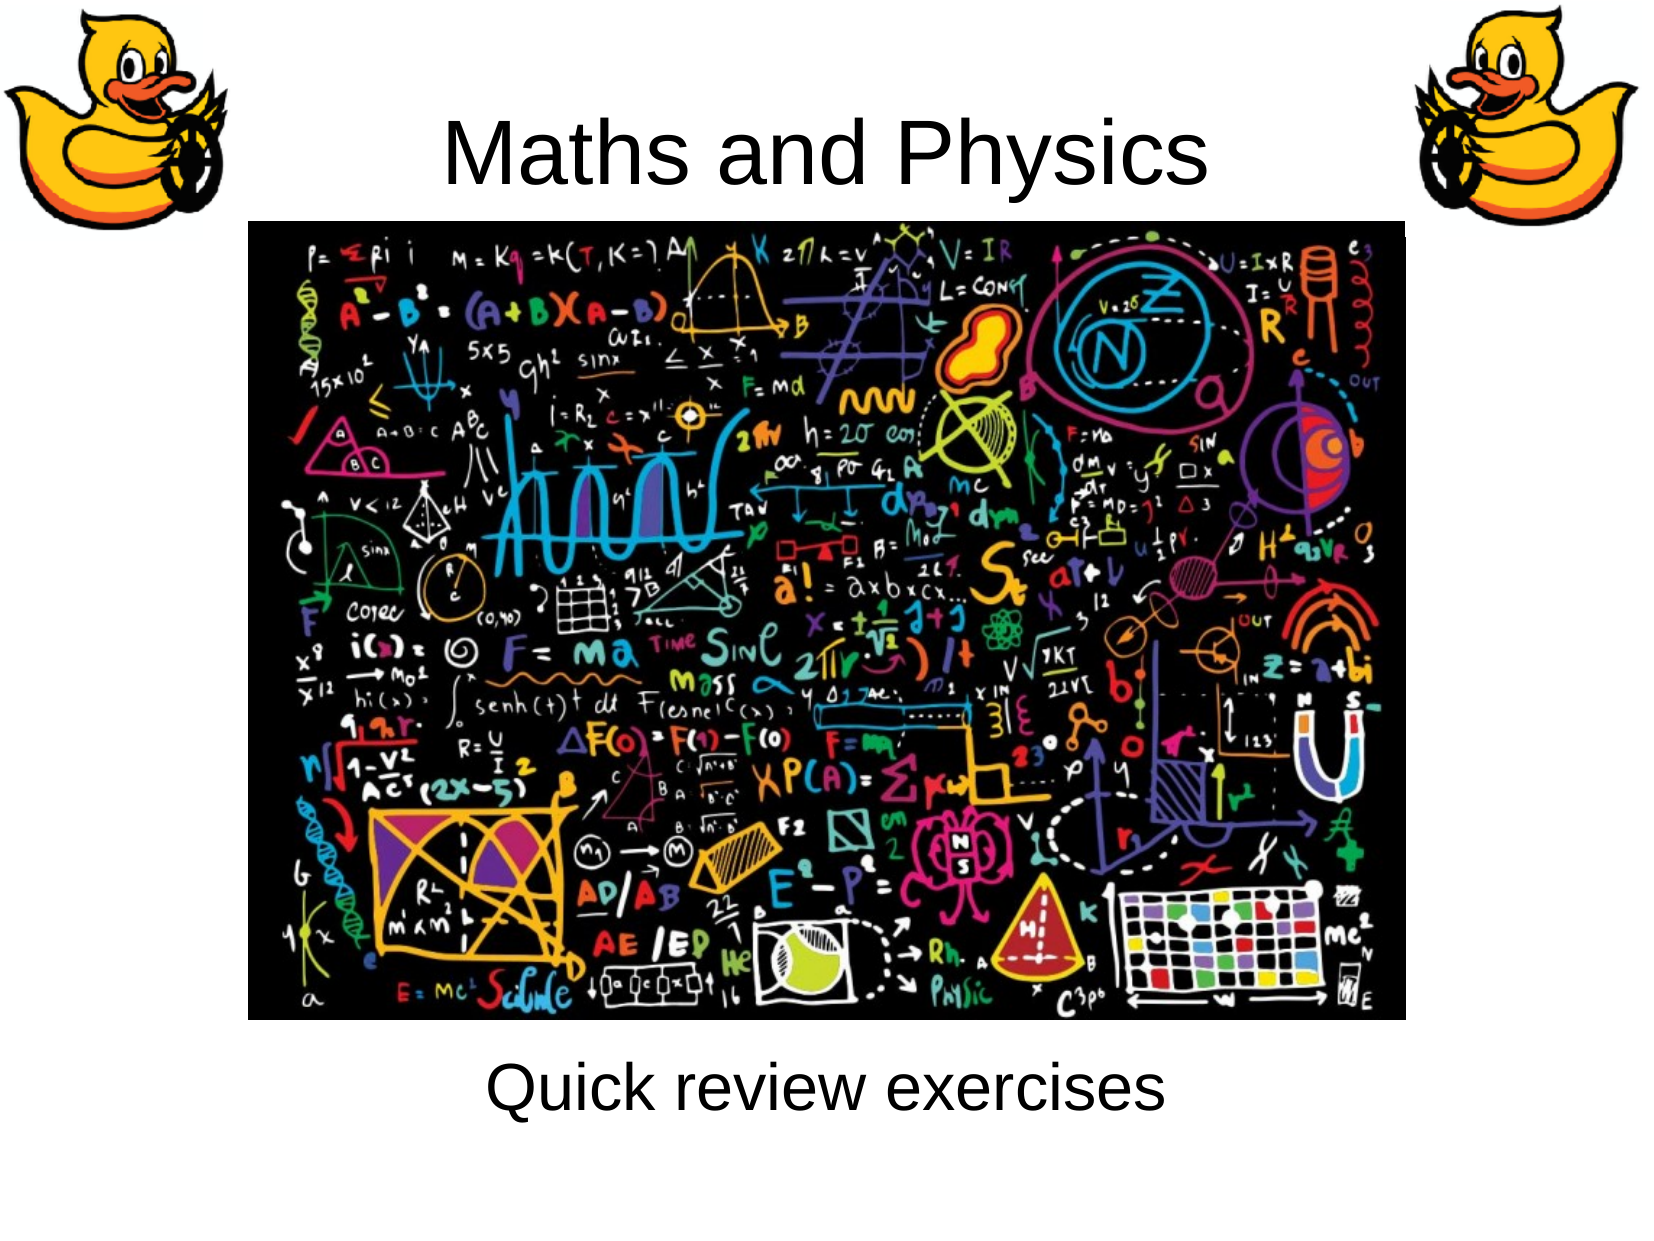

# Maths and Physics
Quick review exercises